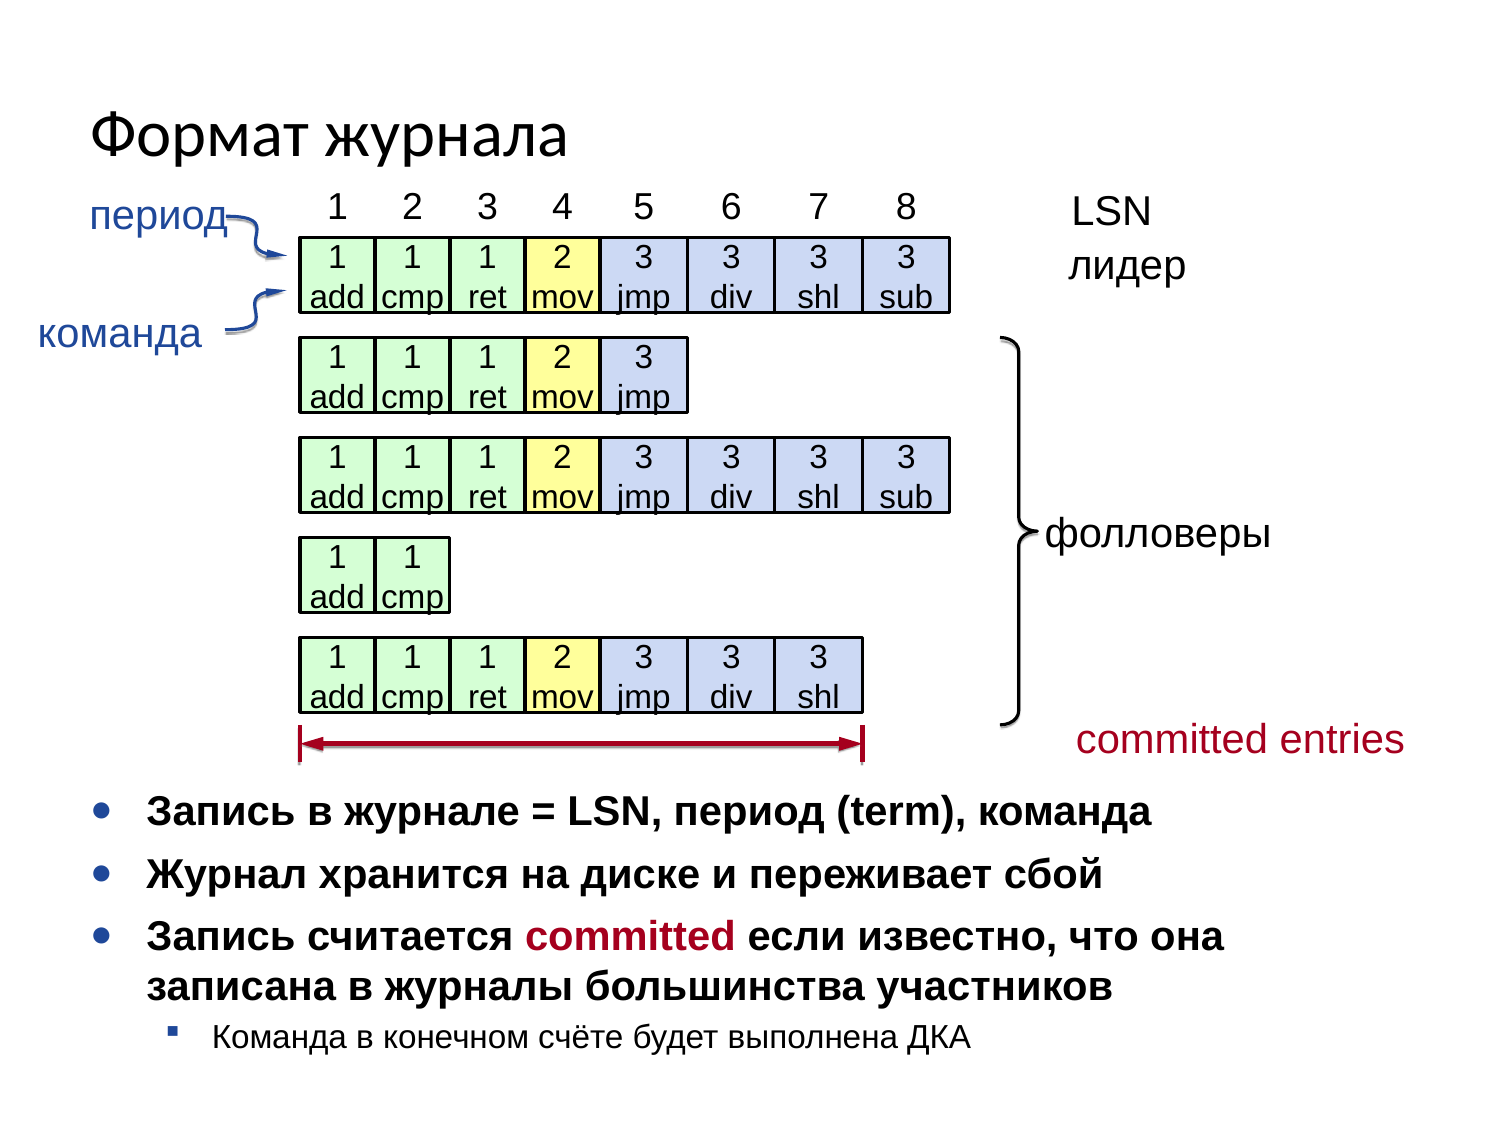

Формат журнала
1
2
3
4
5
6
7
8
LSN
период
1
add
1
cmp
1
ret
2
mov
3
jmp
3
div
3
shl
3
sub
лидер
команда
1
add
1
cmp
1
ret
2
mov
3
jmp
1
add
1
cmp
1
ret
2
mov
3
jmp
3
div
3
shl
3
sub
фолловеры
1
add
1
cmp
1
add
1
cmp
1
ret
2
mov
3
jmp
3
div
3
shl
committed entries
# Запись в журнале = LSN, период (term), команда
Журнал хранится на диске и переживает сбой
Запись считается committed если известно, что она записана в журналы большинства участников
Команда в конечном счёте будет выполнена ДКА